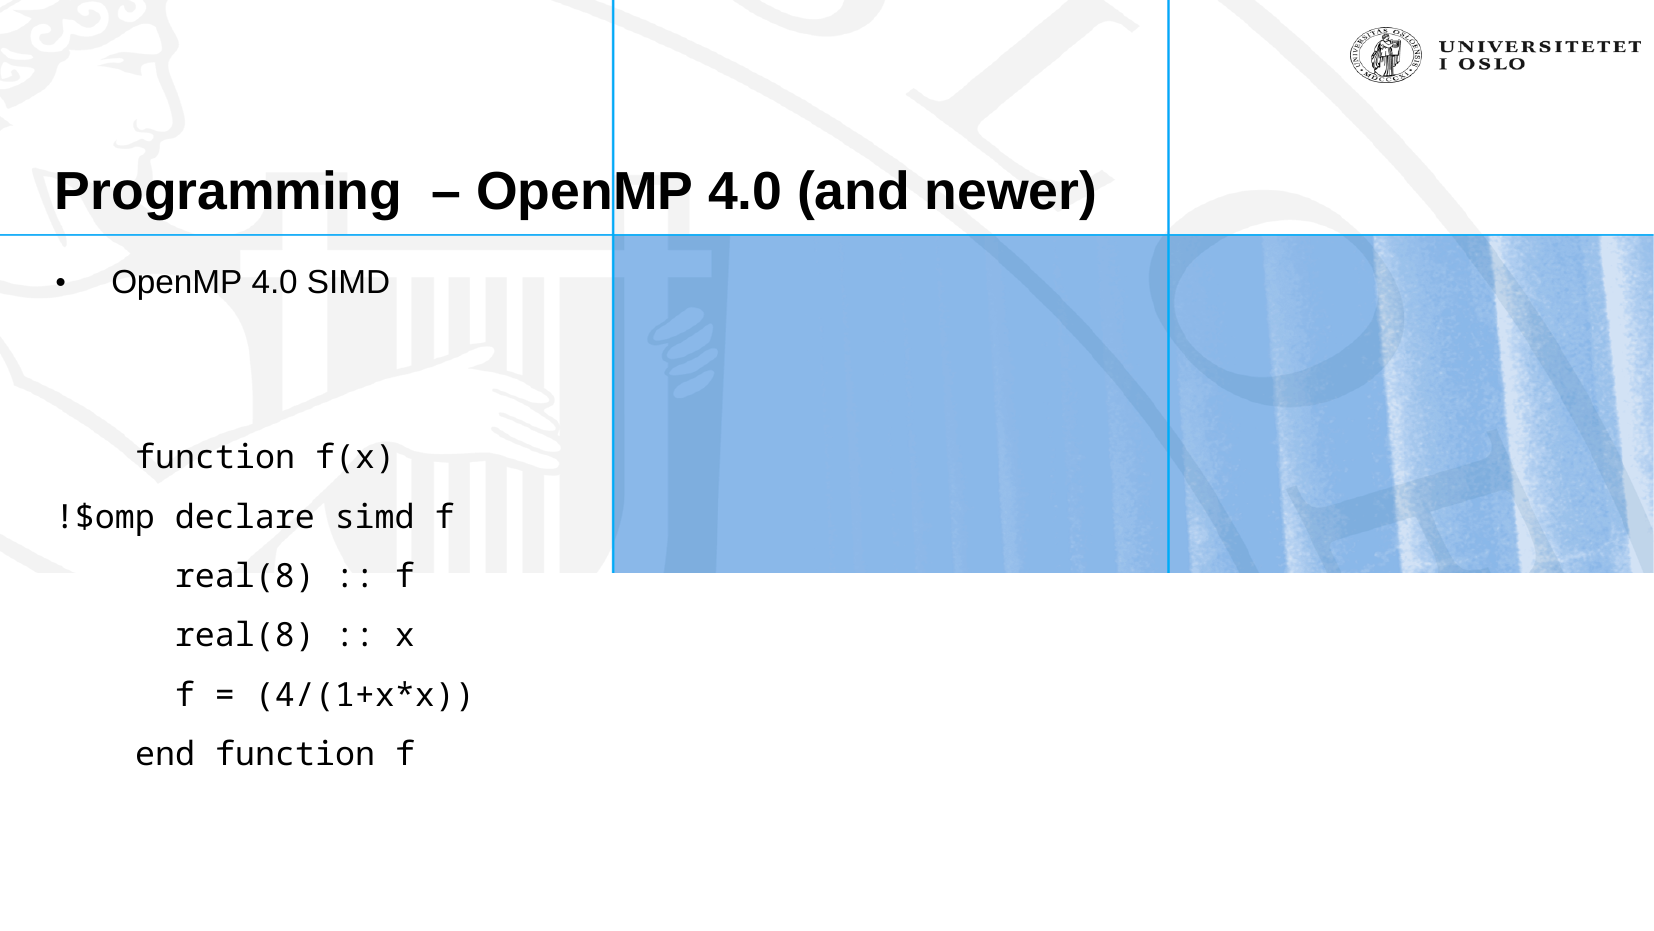

# Programming – OpenMP 4.0 (and newer)
OpenMP 4.0 SIMD
 function f(x)
!$omp declare simd f
 real(8) :: f
 real(8) :: x
 f = (4/(1+x*x))
 end function f